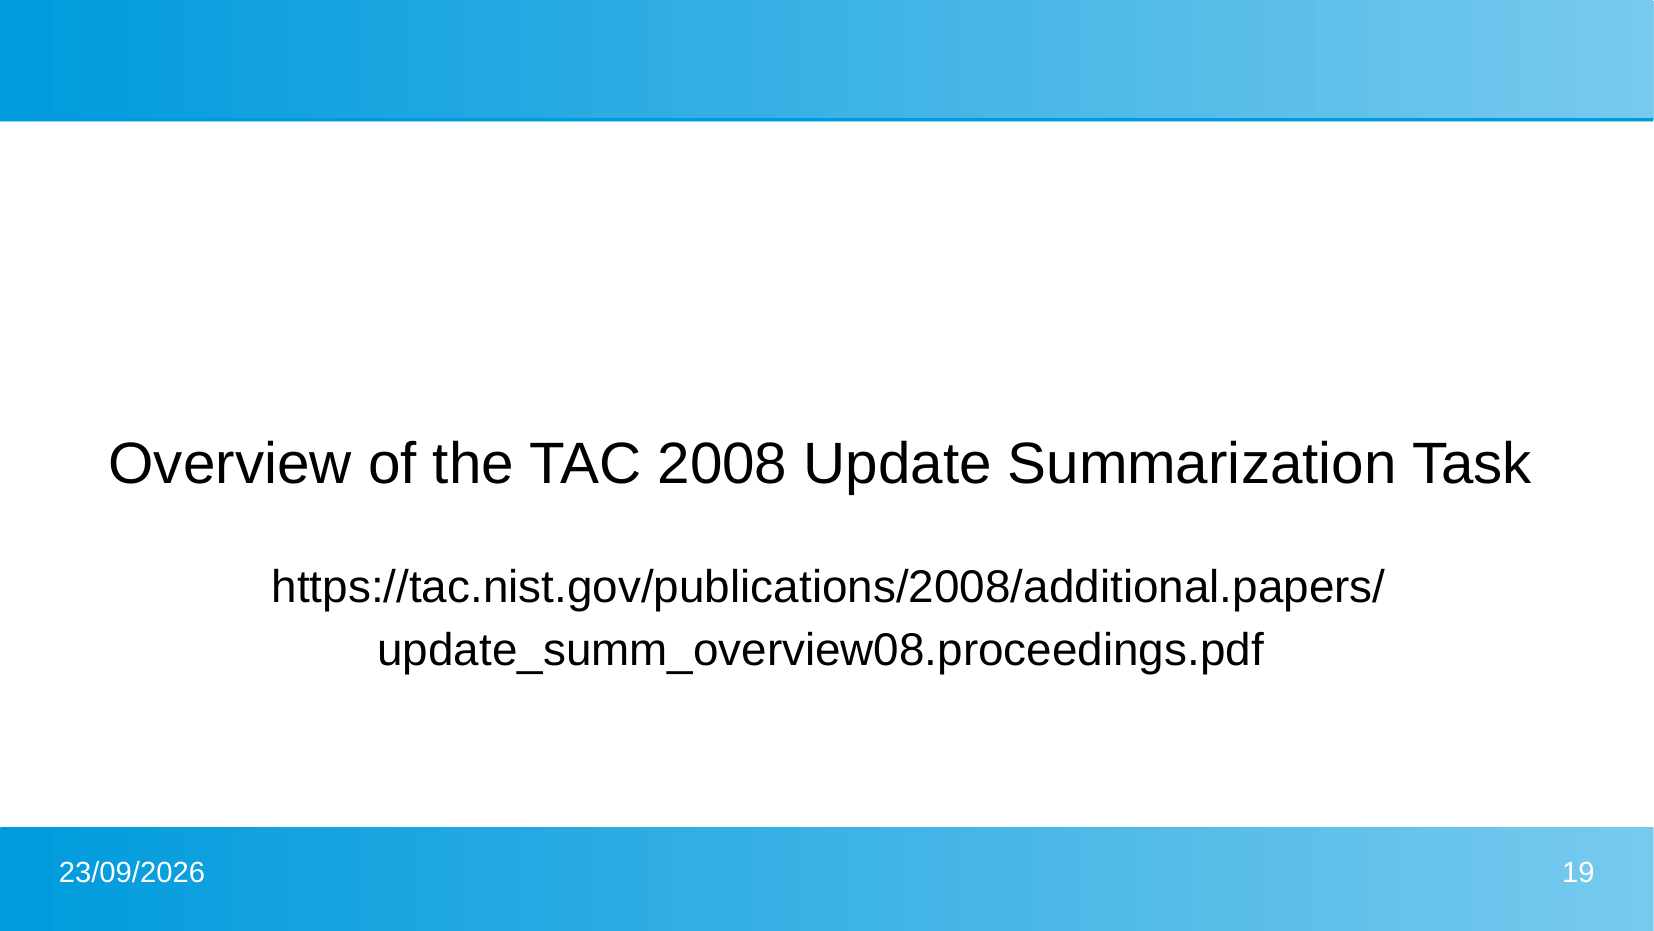

#
Overview of the TAC 2008 Update Summarization Task
https://tac.nist.gov/publications/2008/additional.papers/update_summ_overview08.proceedings.pdf
19